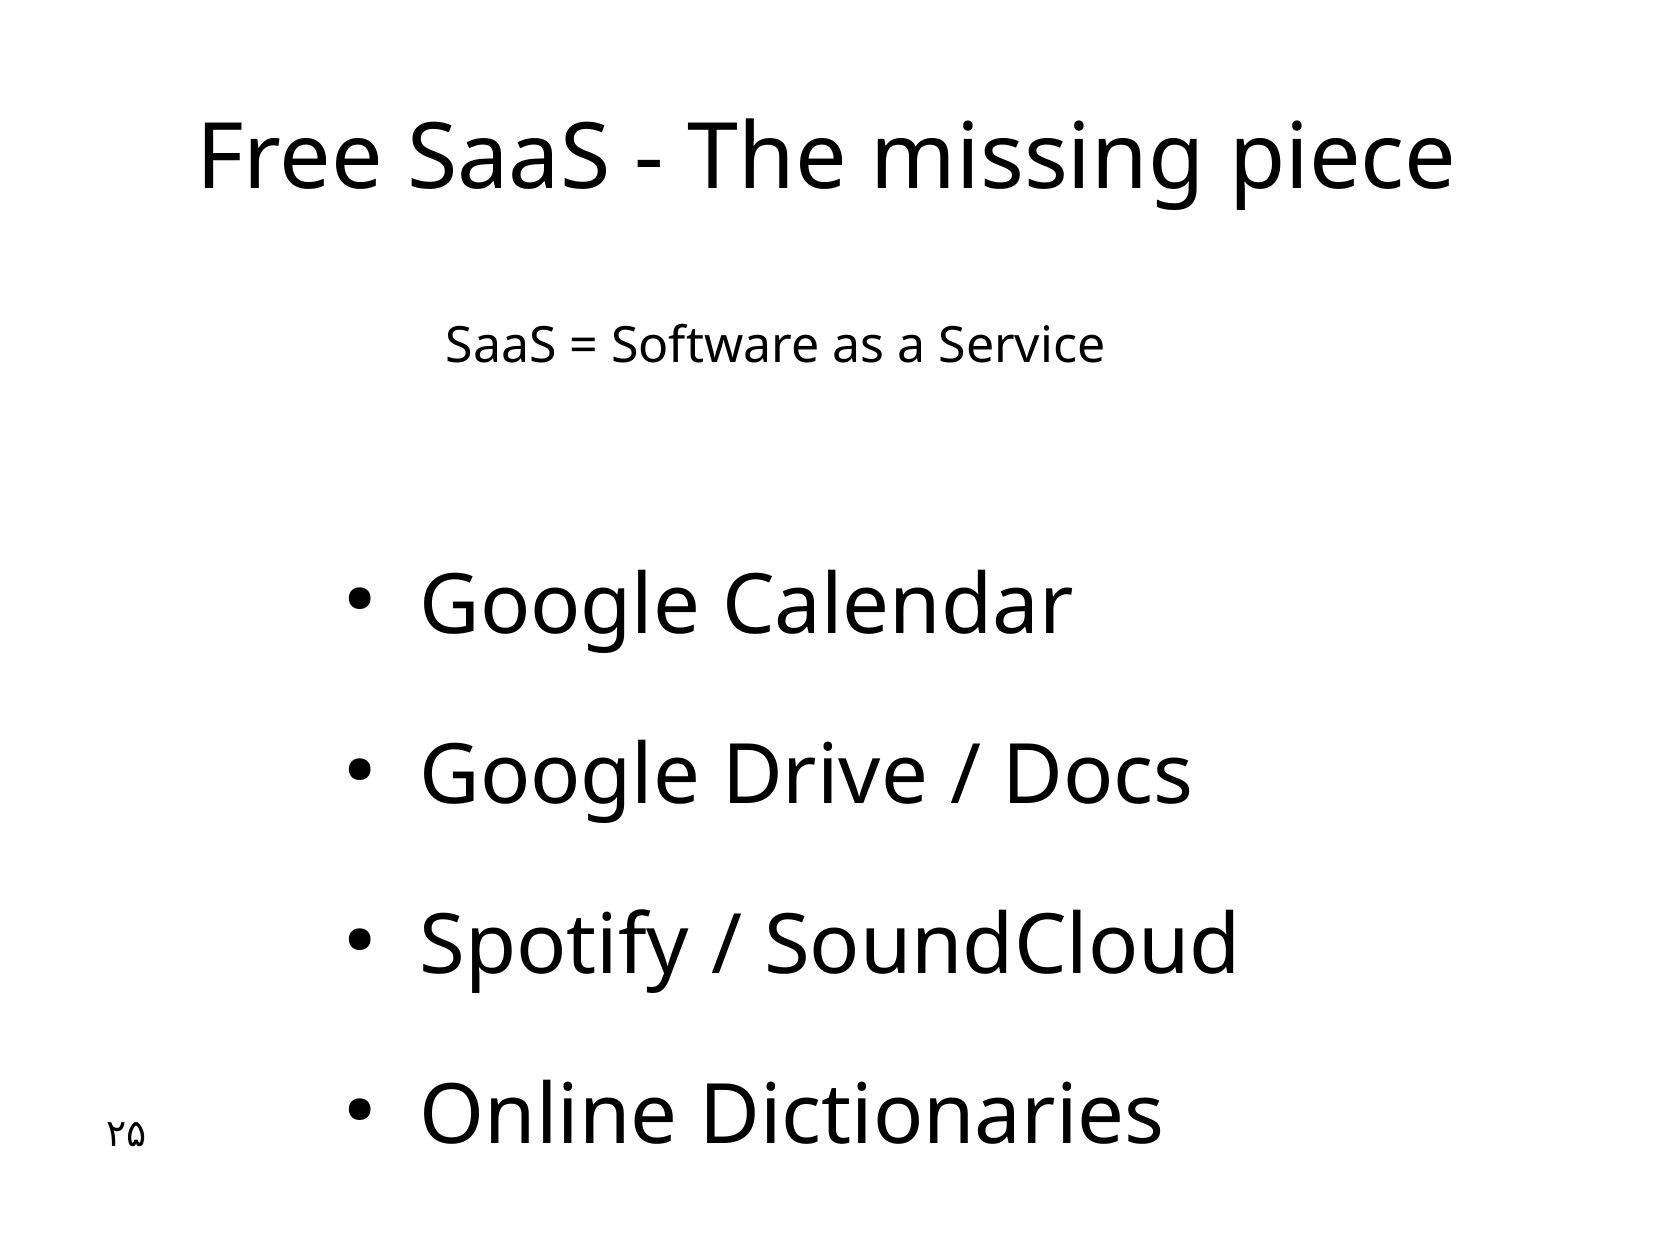

# Free SaaS - The missing piece
SaaS = Software as a Service
Google Calendar
Google Drive / Docs
Spotify / SoundCloud
Online Dictionaries
۲۵